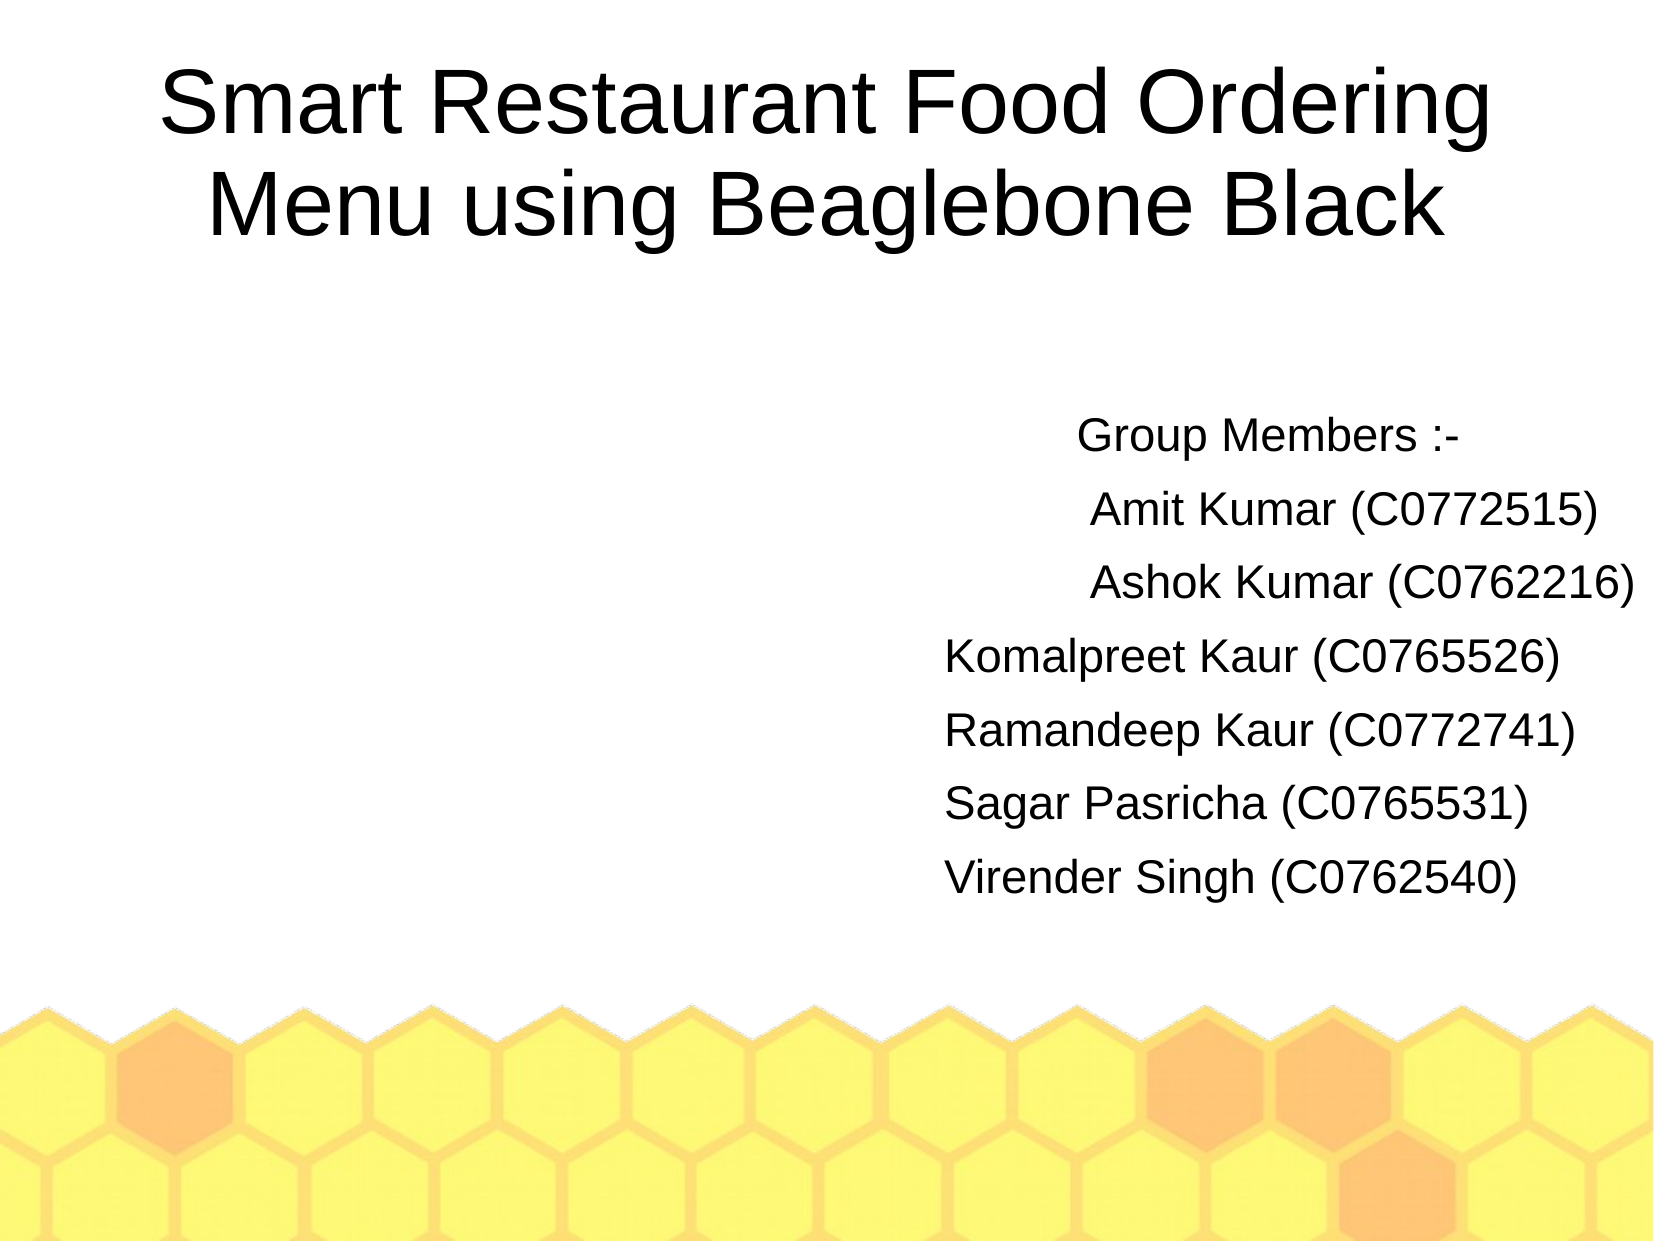

# Smart Restaurant Food Ordering Menu using Beaglebone Black
 Group Members :-
 Amit Kumar (C0772515)
 Ashok Kumar (C0762216)
 Komalpreet Kaur (C0765526)
 Ramandeep Kaur (C0772741)
 Sagar Pasricha (C0765531)
 Virender Singh (C0762540)